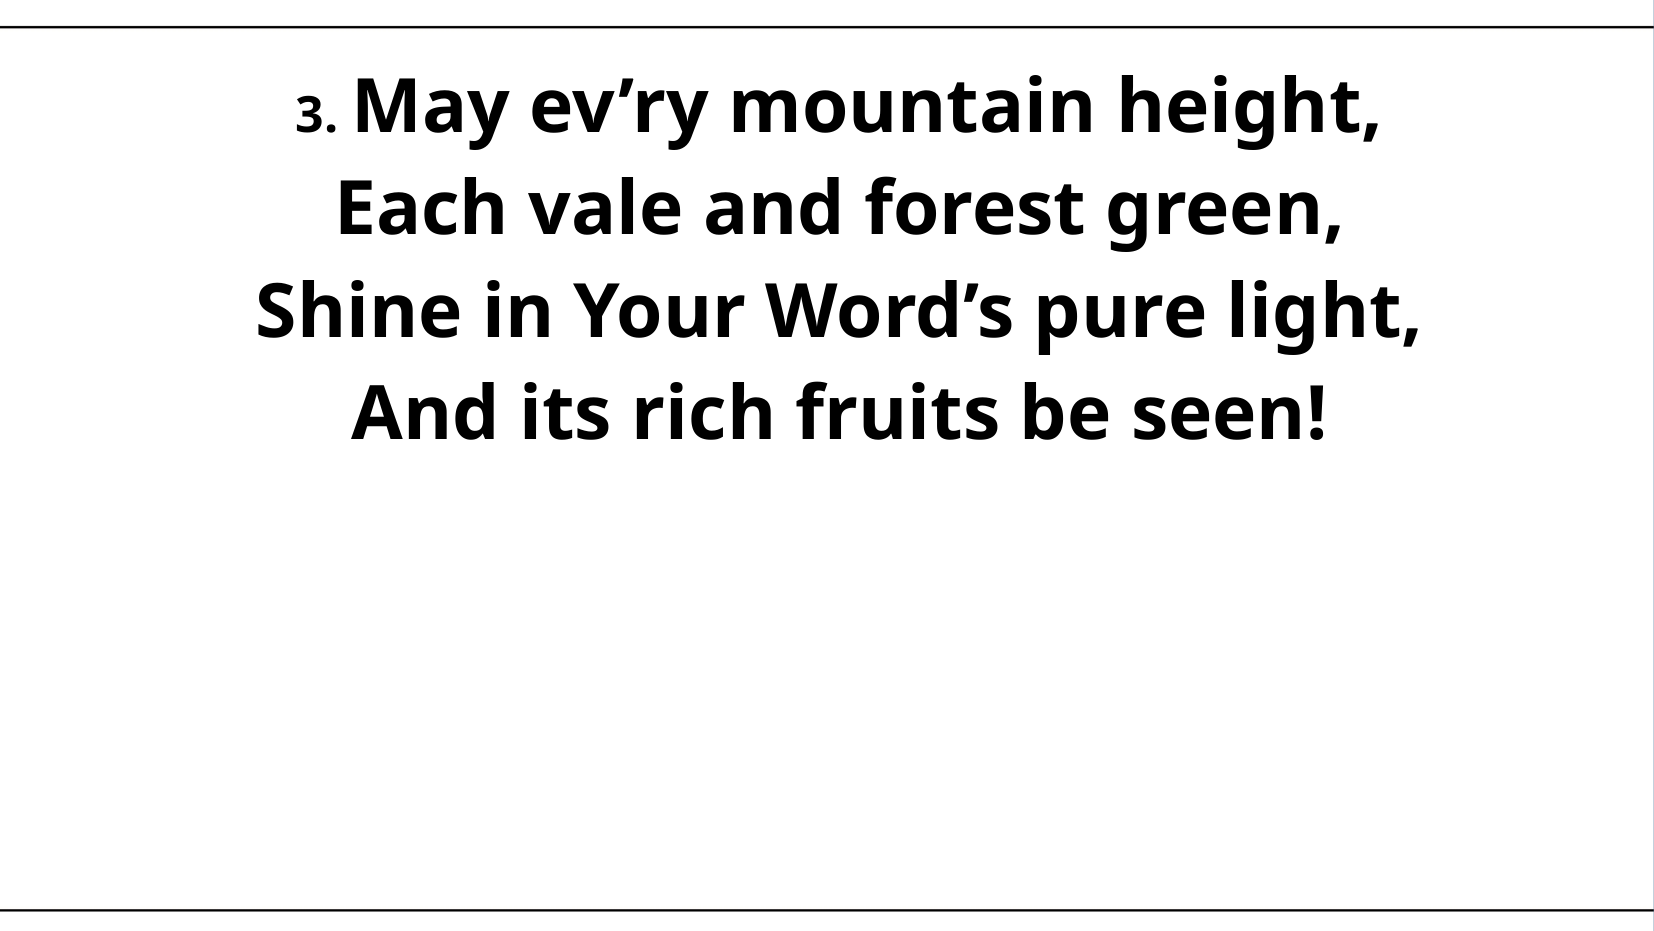

3. May ev’ry mountain height,
Each vale and forest green,
Shine in Your Word’s pure light,
And its rich fruits be seen!